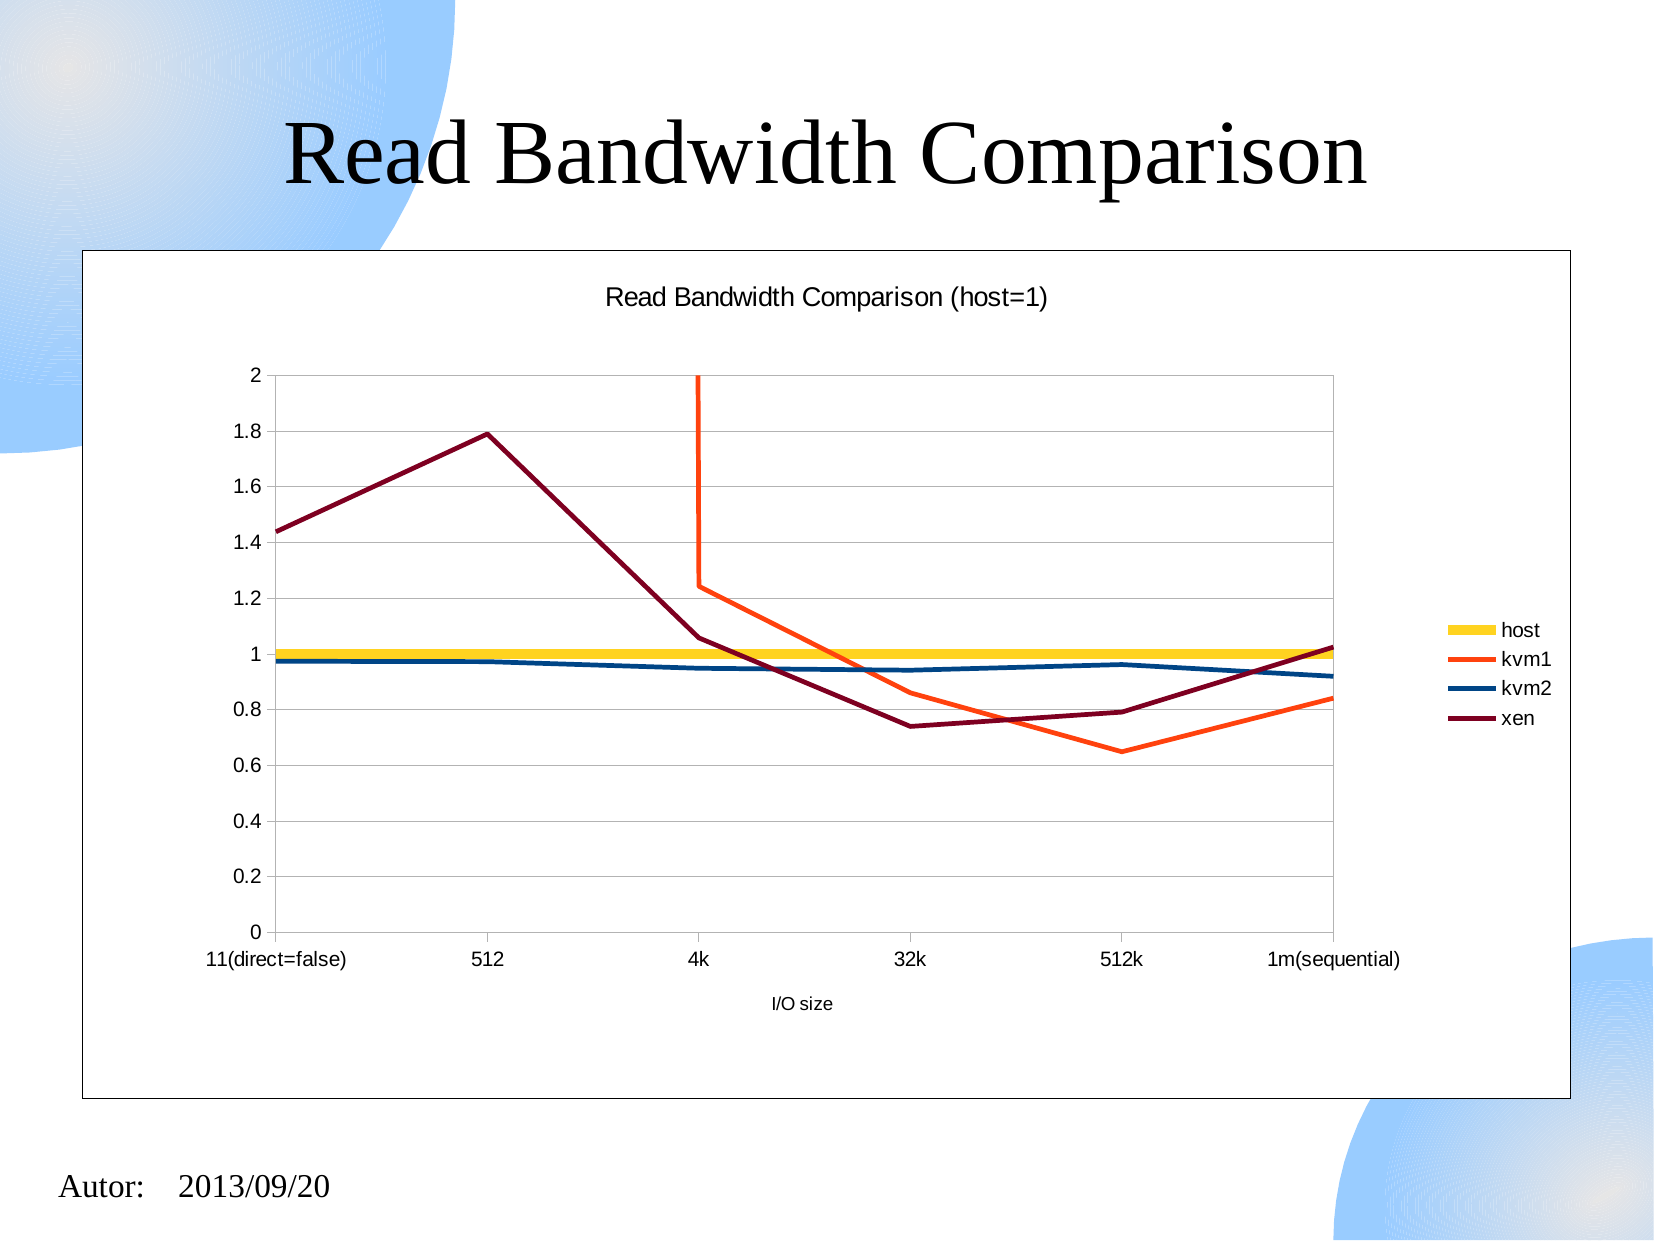

# Read Bandwidth Comparison
### Chart: Read Bandwidth Comparison (host=1)
| Category | host | kvm1 | kvm2 | xen |
|---|---|---|---|---|
| 11(direct=false) | 1.0 | 4629.34093789607 | 0.974017743979721 | 1.43852978453739 |
| 512 | 1.0 | 185.242109512055 | 0.972552124571127 | 1.78962321270551 |
| 4k | 1.0 | 1.24304589842615 | 0.948910934044012 | 1.05772456295975 |
| 32k | 1.0 | 0.860499344376355 | 0.941850196687093 | 0.739891353795927 |
| 512k | 1.0 | 0.648966294187498 | 0.962214170447279 | 0.791462412081722 |
| 1m(sequential) | 1.0 | 0.841489971346705 | 0.919856733524355 | 1.02491404011461 |